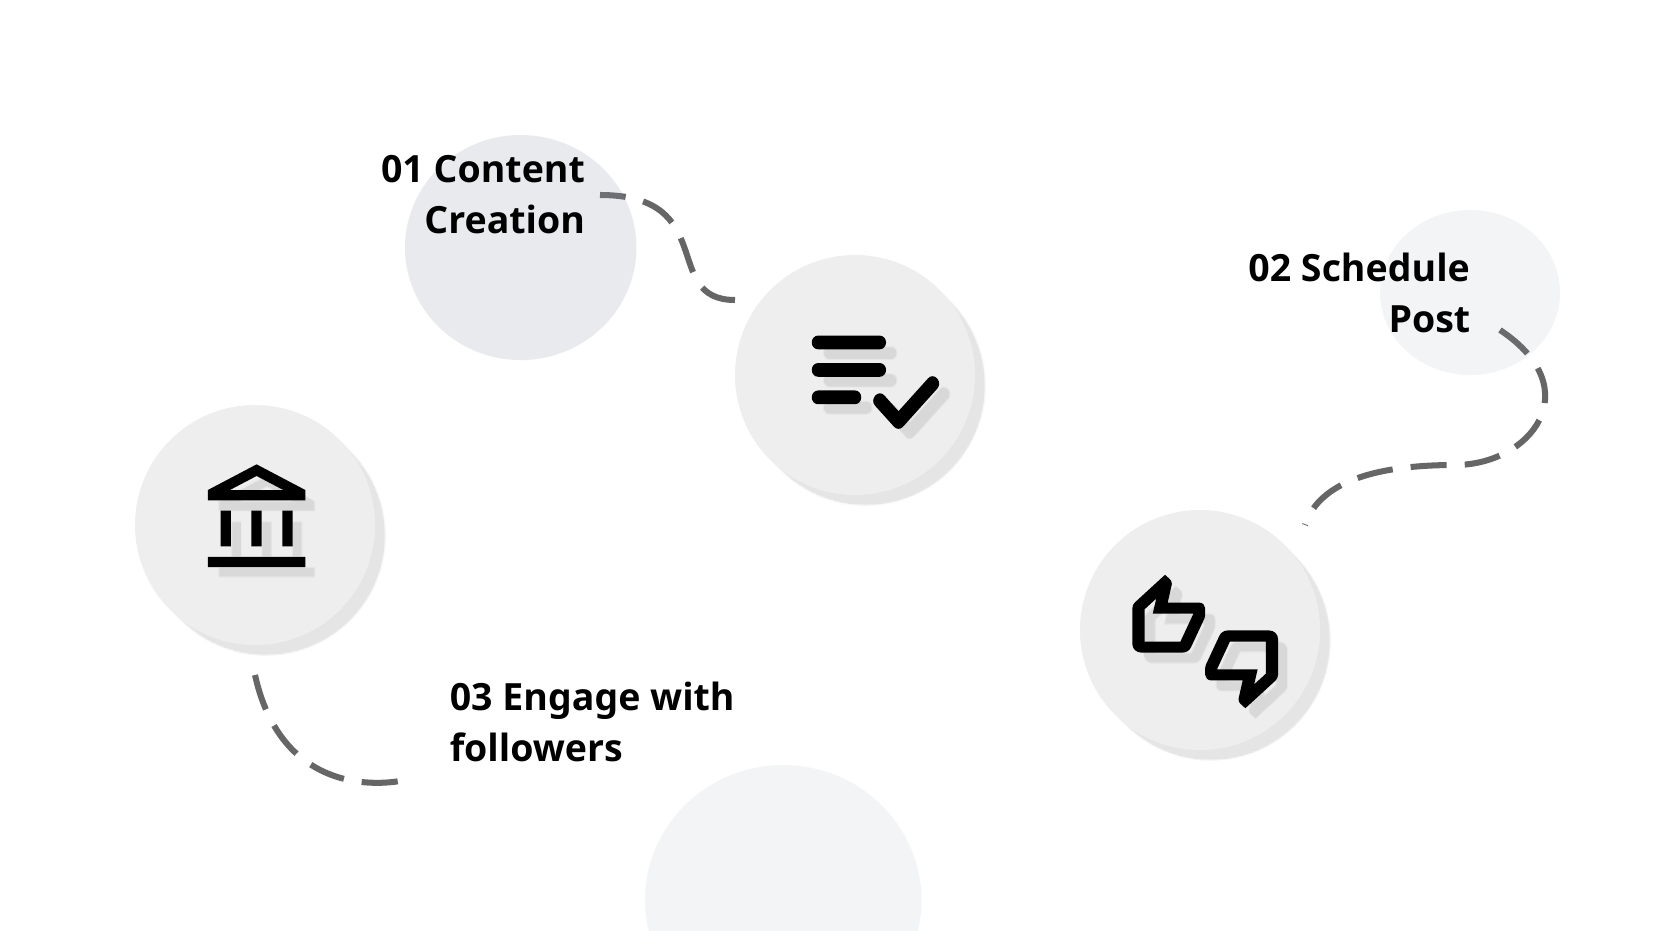

01 Content Creation
02 Schedule Post
03 Engage with followers